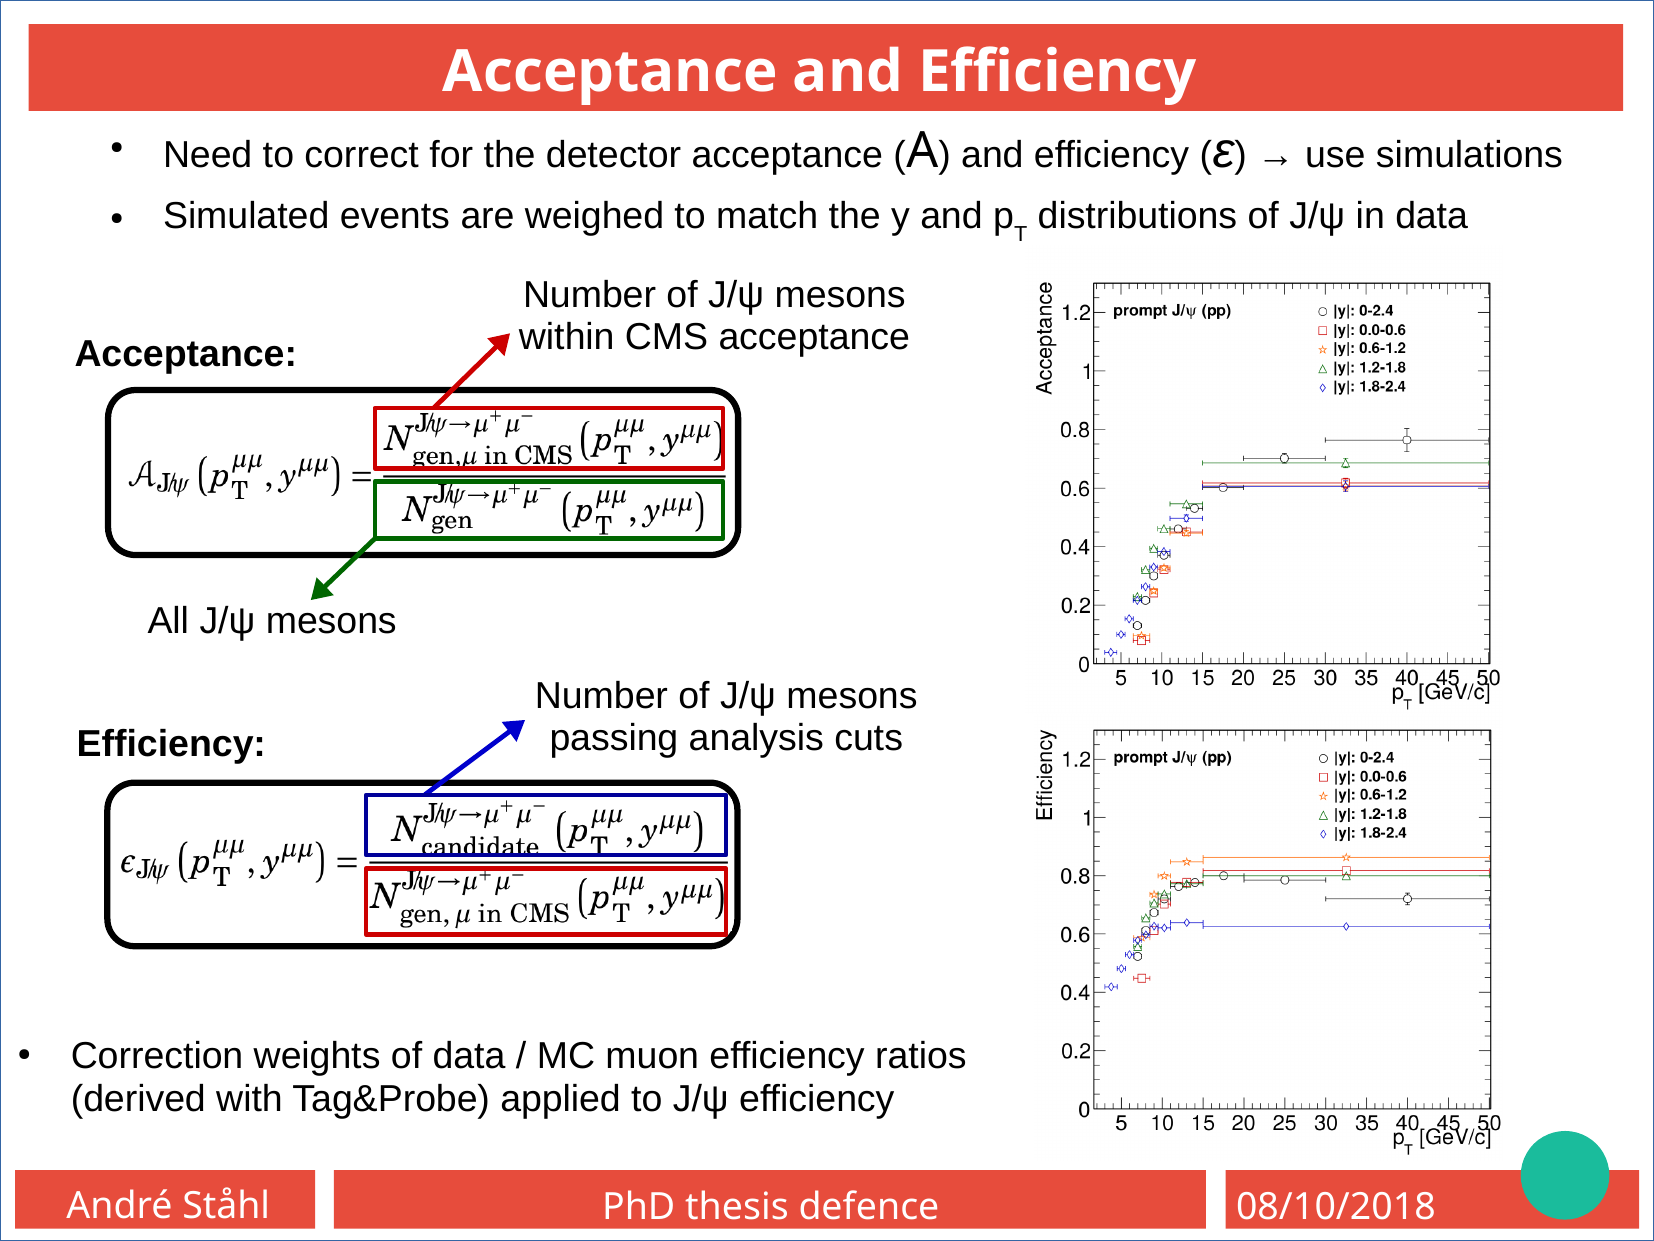

# Acceptance and Efficiency
Need to correct for the detector acceptance (A) and efficiency (ε) → use simulations
Simulated events are weighed to match the y and pT distributions of J/ψ in data
Number of J/ψ mesons within CMS acceptance
Acceptance:
All J/ψ mesons
Number of J/ψ mesons passing analysis cuts
Efficiency:
Correction weights of data / MC muon efficiency ratios (derived with Tag&Probe) applied to J/ψ efficiency
08/10/2018